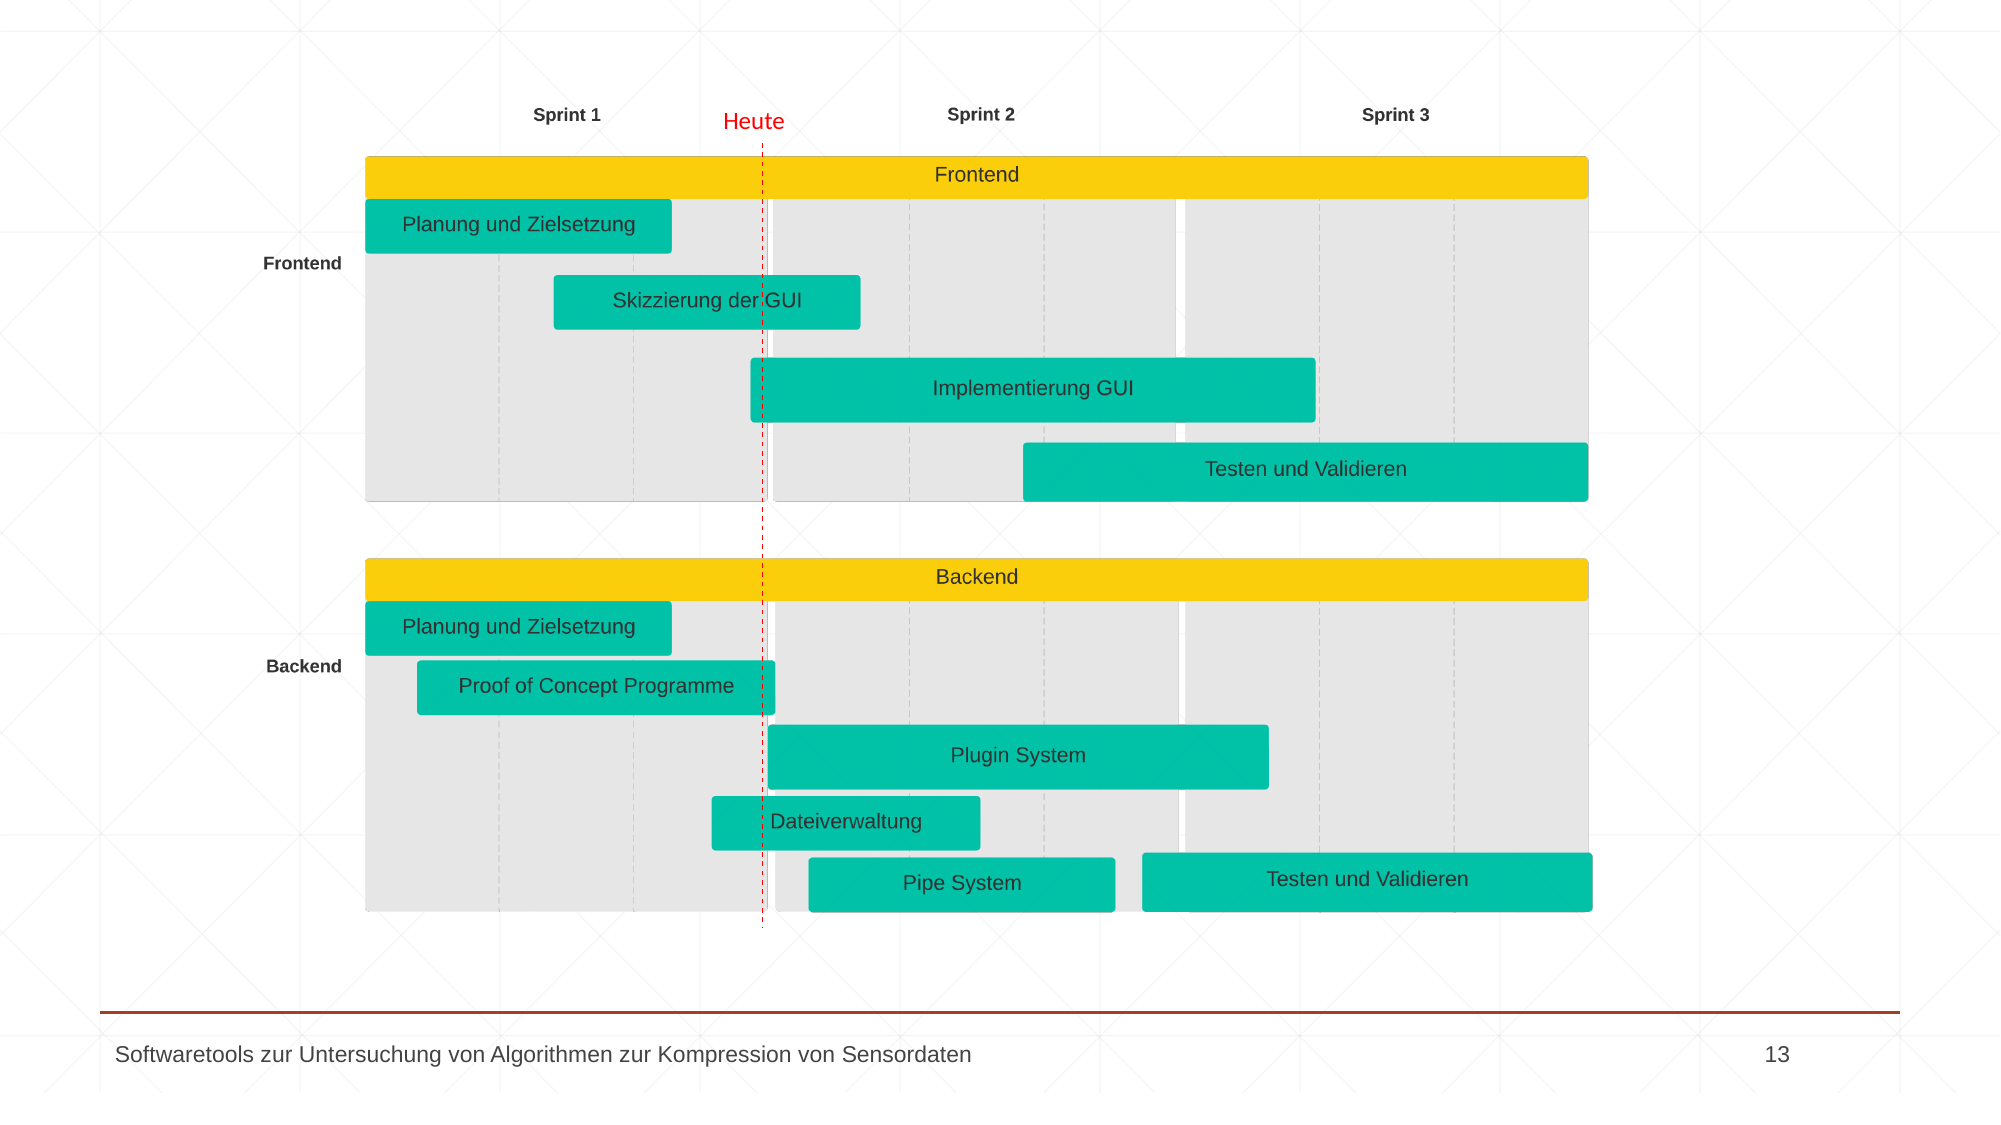

Heute
Softwaretools zur Untersuchung von Algorithmen zur Kompression von Sensordaten